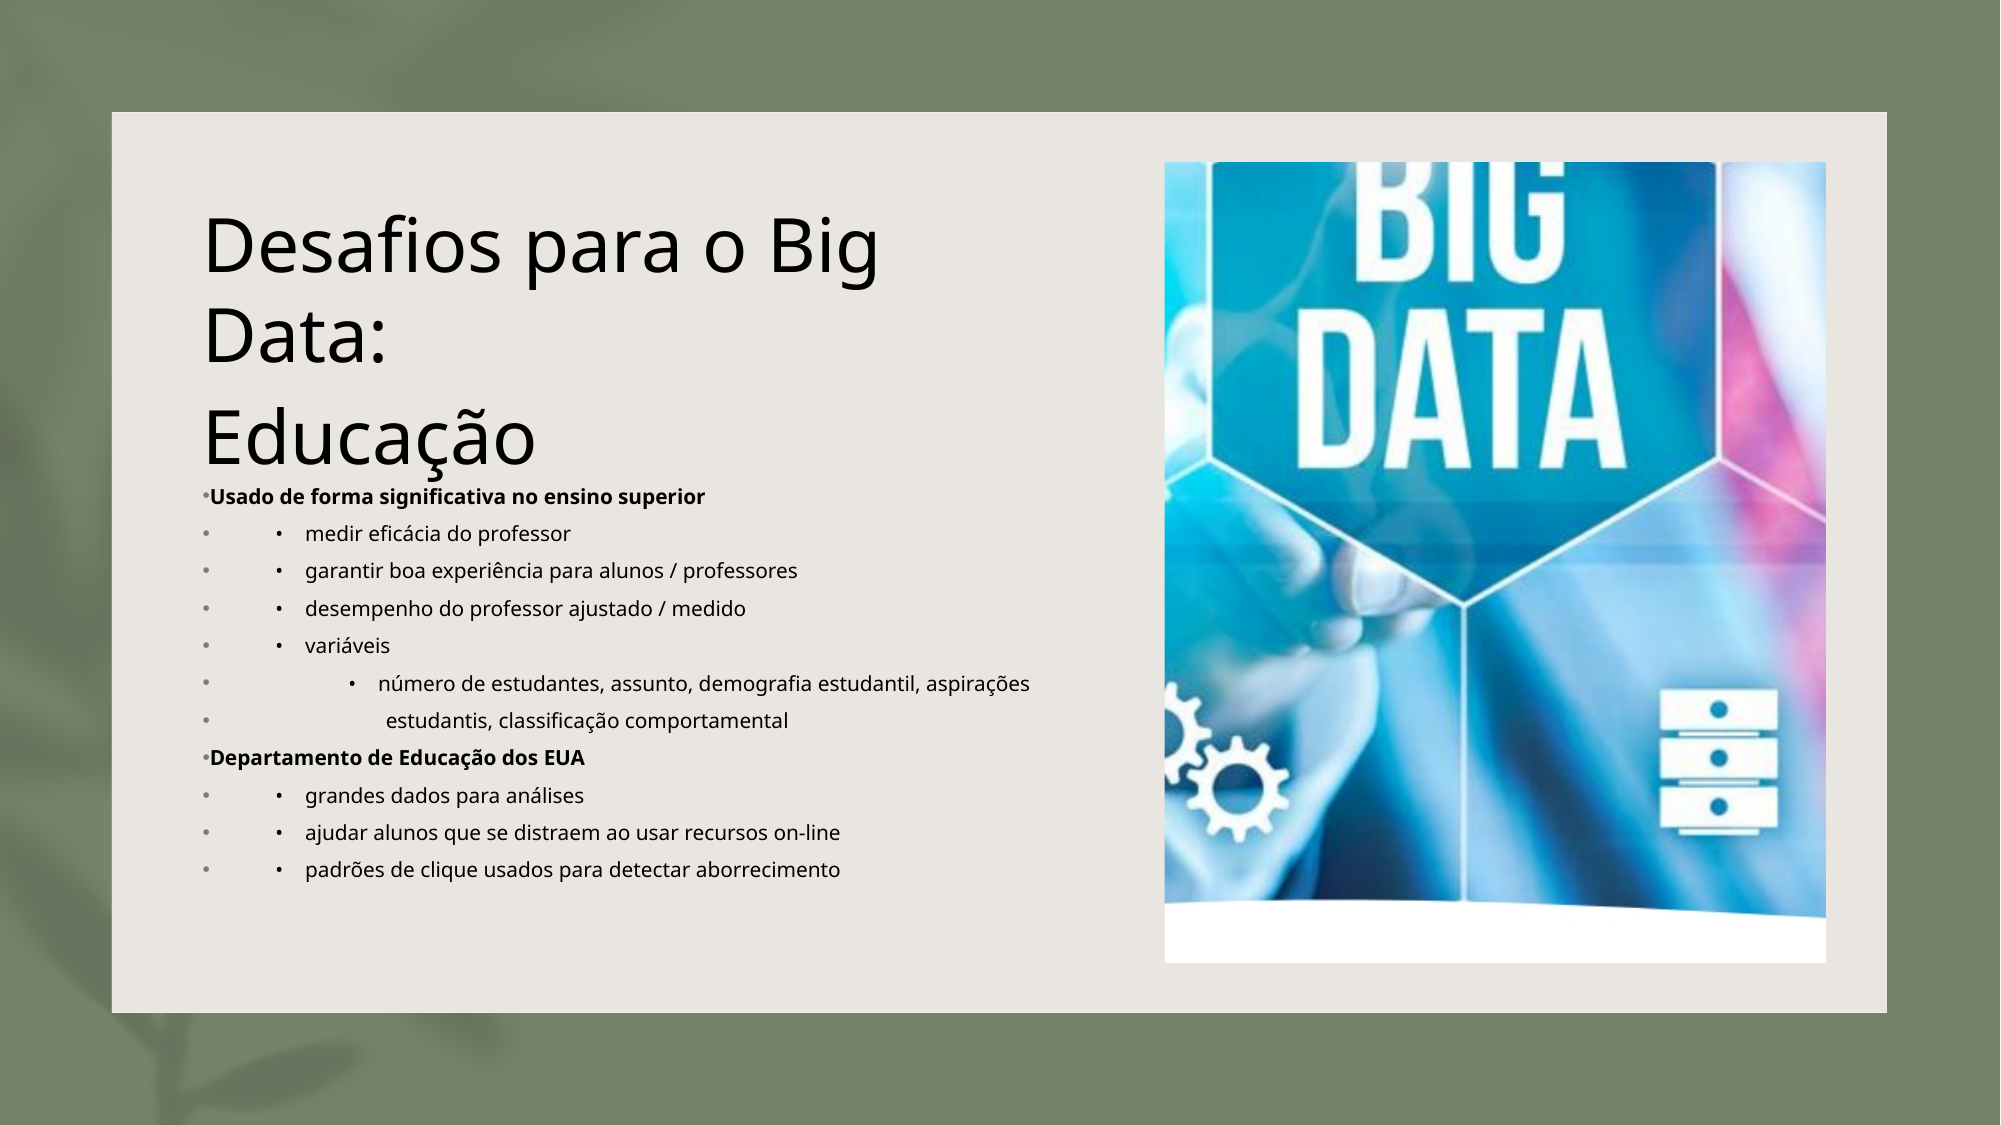

Desafios para o Big Data:
Educação
Usado de forma significativa no ensino superior
	• medir eficácia do professor
	• garantir boa experiência para alunos / professores
	• desempenho do professor ajustado / medido
	• variáveis
		• número de estudantes, assunto, demografia estudantil, aspirações
			estudantis, classificação comportamental
Departamento de Educação dos EUA
	• grandes dados para análises
	• ajudar alunos que se distraem ao usar recursos on-line
	• padrões de clique usados para detectar aborrecimento